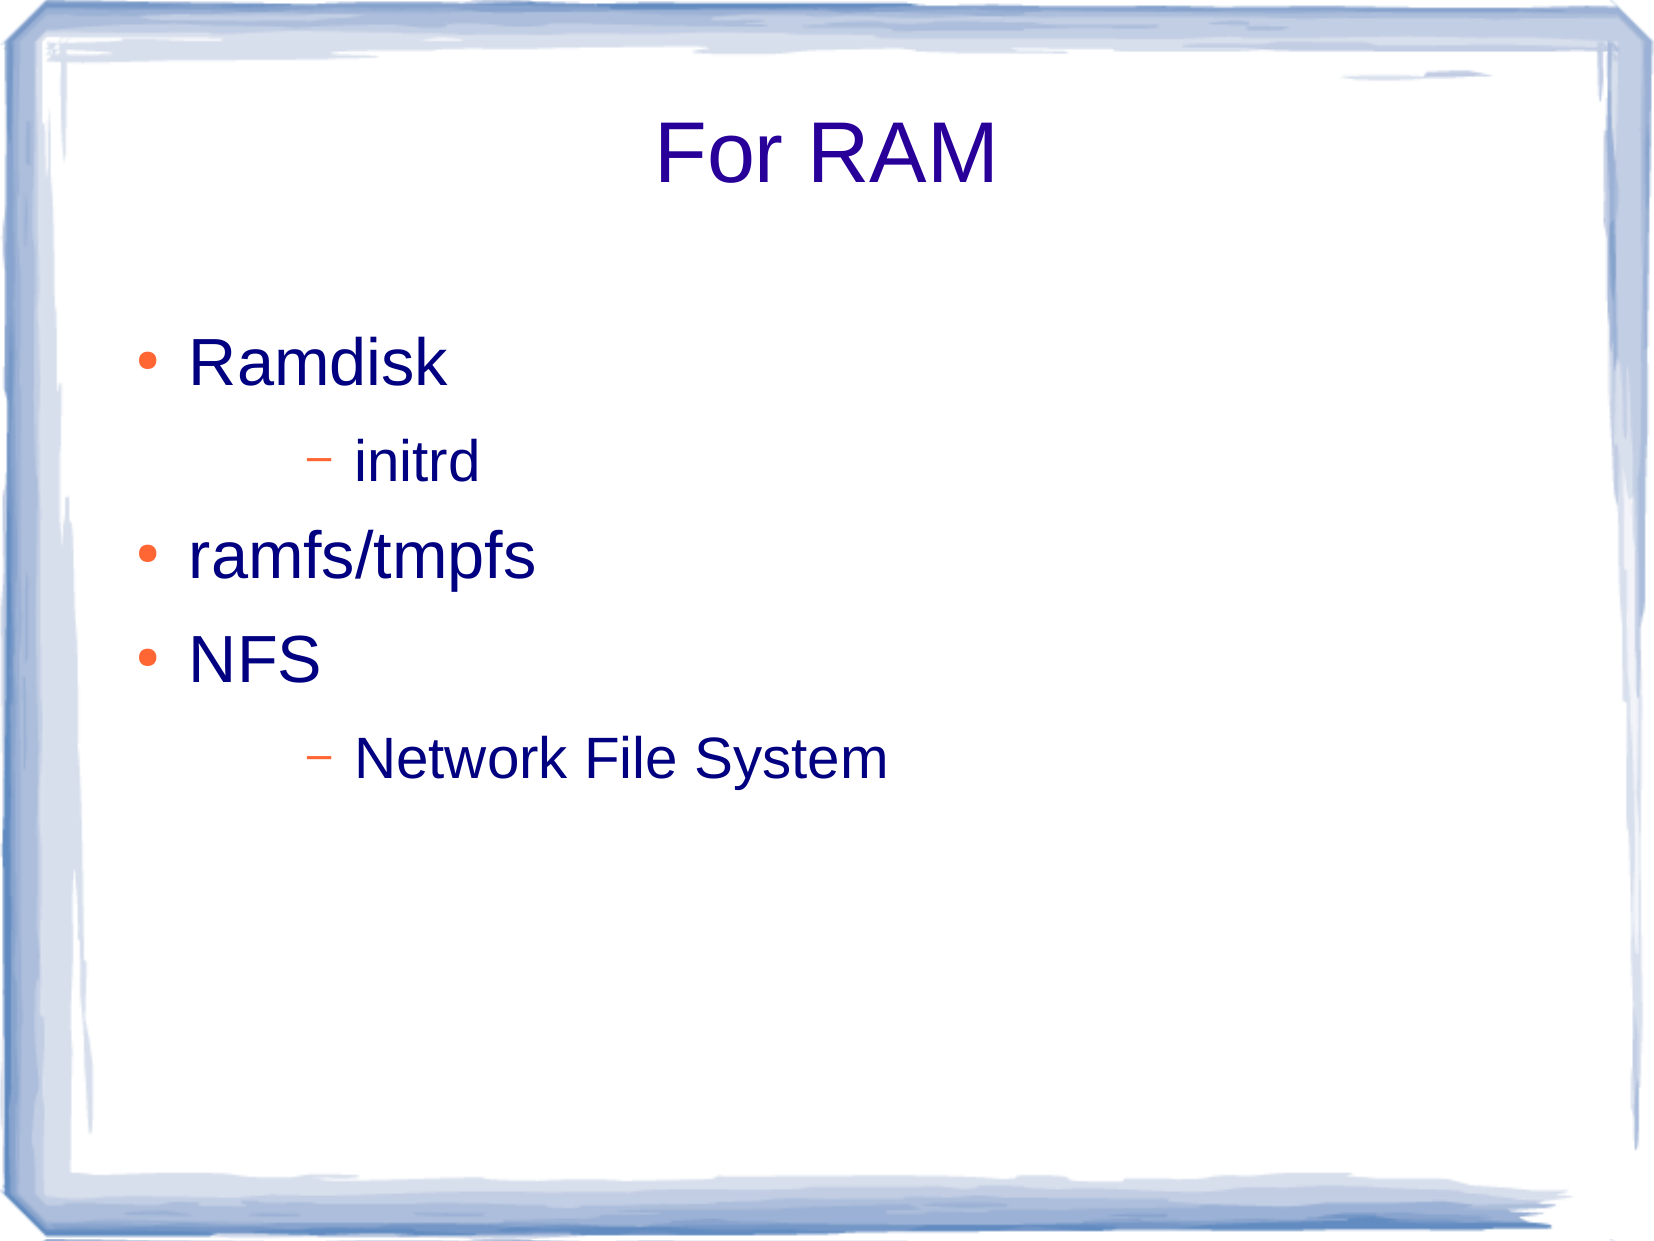

# For RAM
Ramdisk
initrd
ramfs/tmpfs
NFS
Network File System